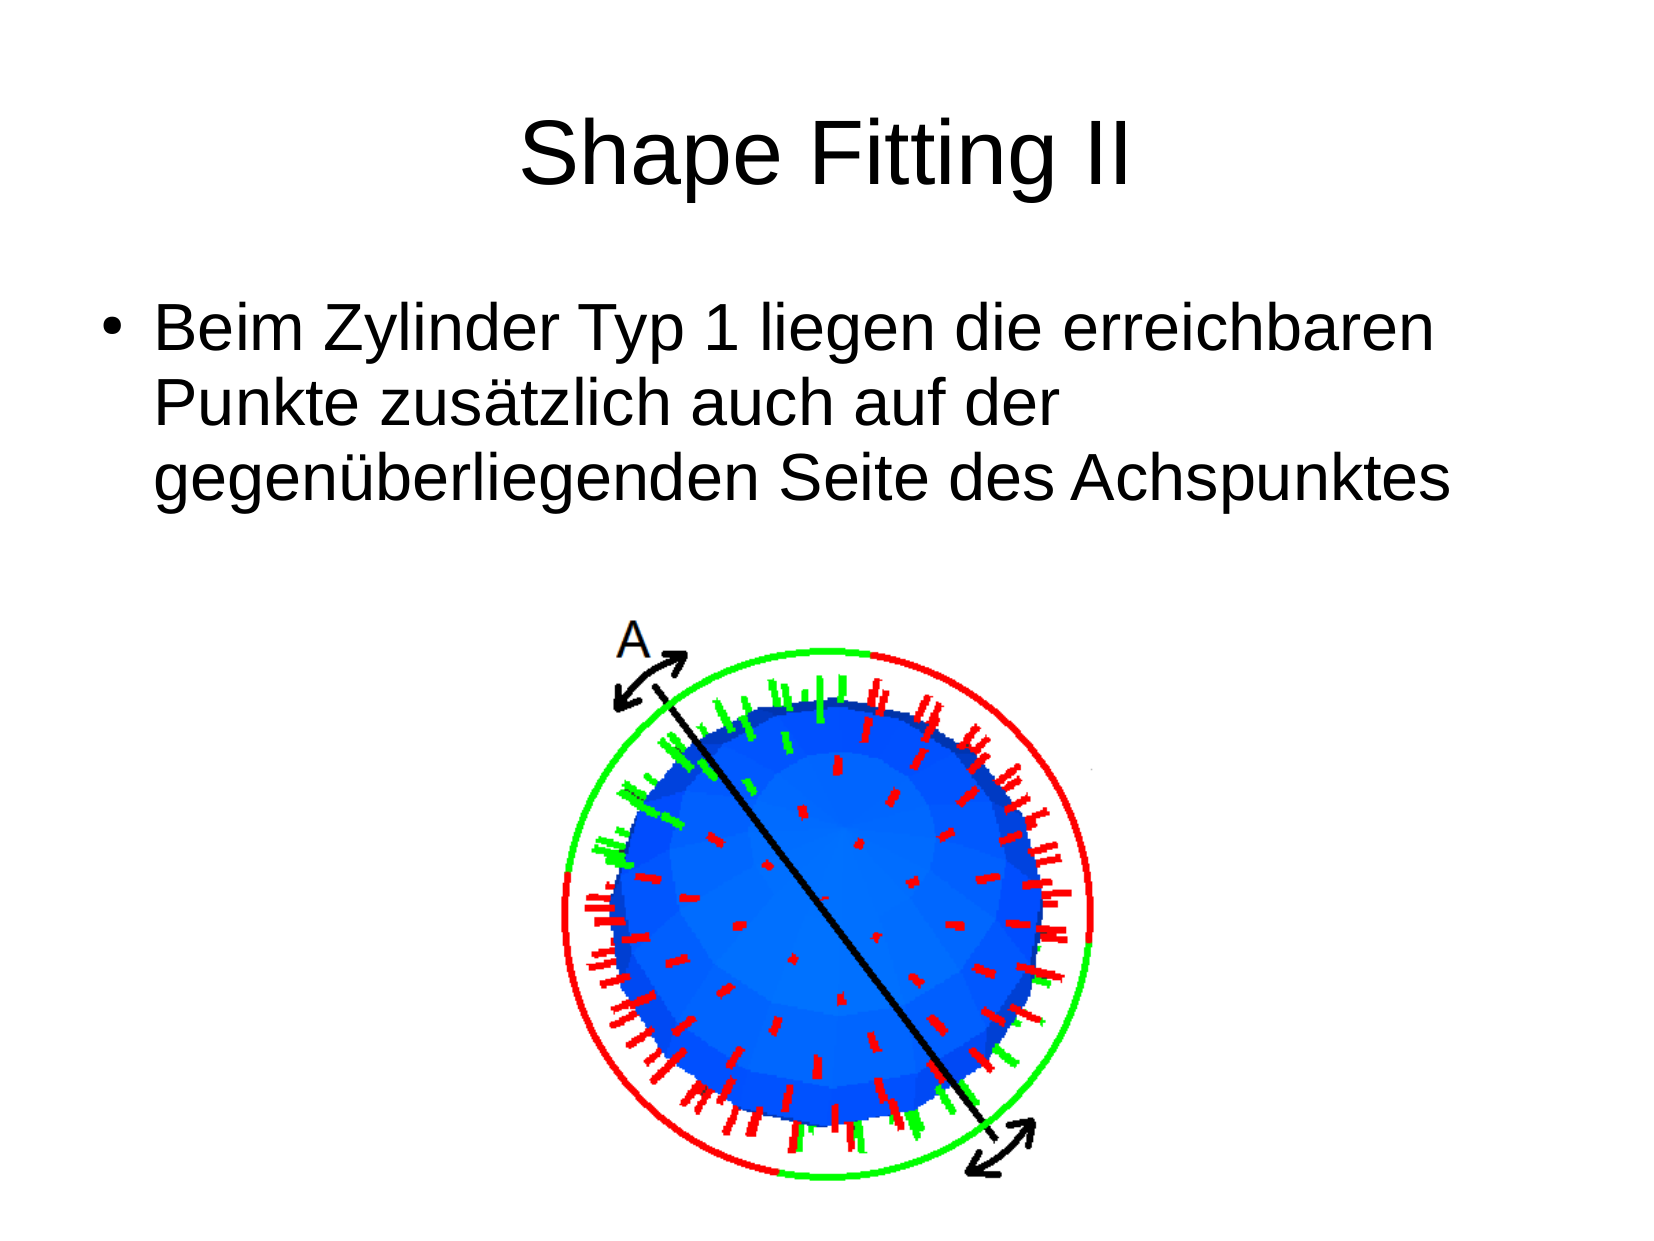

# Shape Fitting II
Beim Zylinder Typ 1 liegen die erreichbaren Punkte zusätzlich auch auf der gegenüberliegenden Seite des Achspunktes